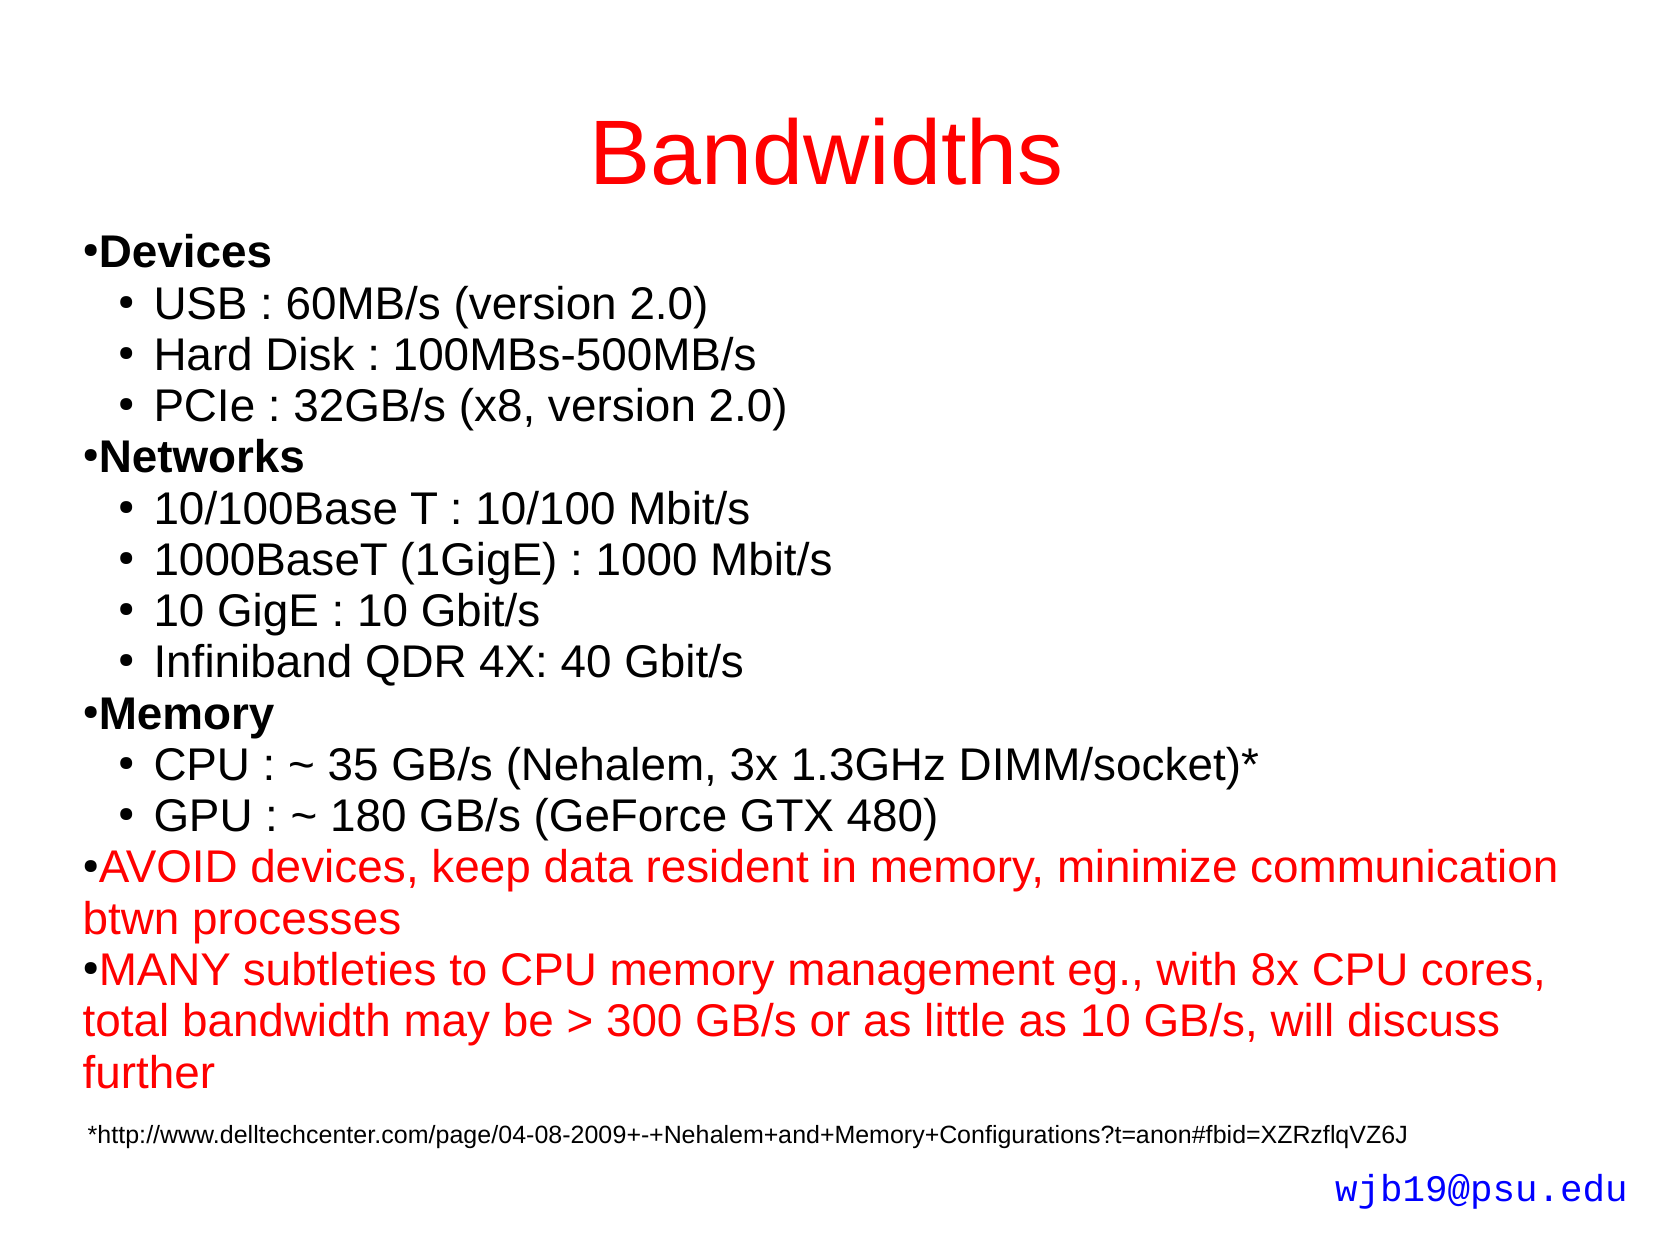

# Bandwidths
Devices
USB : 60MB/s (version 2.0)
Hard Disk : 100MBs-500MB/s
PCIe : 32GB/s (x8, version 2.0)
Networks
10/100Base T : 10/100 Mbit/s
1000BaseT (1GigE) : 1000 Mbit/s
10 GigE : 10 Gbit/s
Infiniband QDR 4X: 40 Gbit/s
Memory
CPU : ~ 35 GB/s (Nehalem, 3x 1.3GHz DIMM/socket)*
GPU : ~ 180 GB/s (GeForce GTX 480)
AVOID devices, keep data resident in memory, minimize communication btwn processes
MANY subtleties to CPU memory management eg., with 8x CPU cores, total bandwidth may be > 300 GB/s or as little as 10 GB/s, will discuss further
*http://www.delltechcenter.com/page/04-08-2009+-+Nehalem+and+Memory+Configurations?t=anon#fbid=XZRzflqVZ6J
wjb19@psu.edu